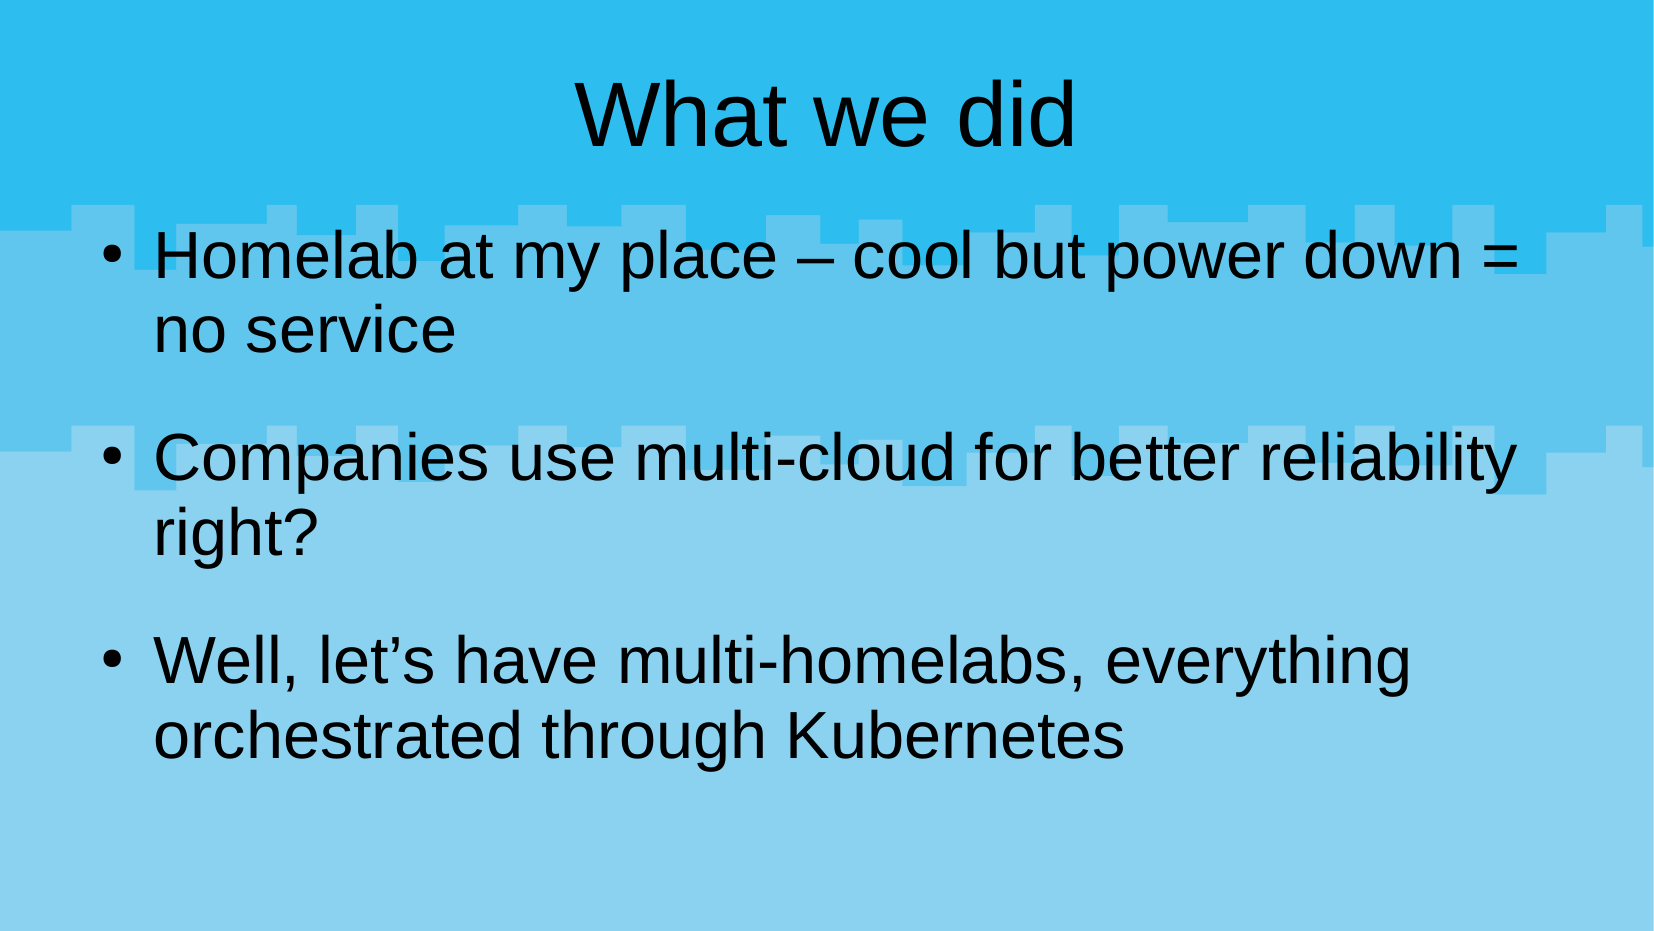

# What we did
Homelab at my place – cool but power down = no service
Companies use multi-cloud for better reliability right?
Well, let’s have multi-homelabs, everything orchestrated through Kubernetes